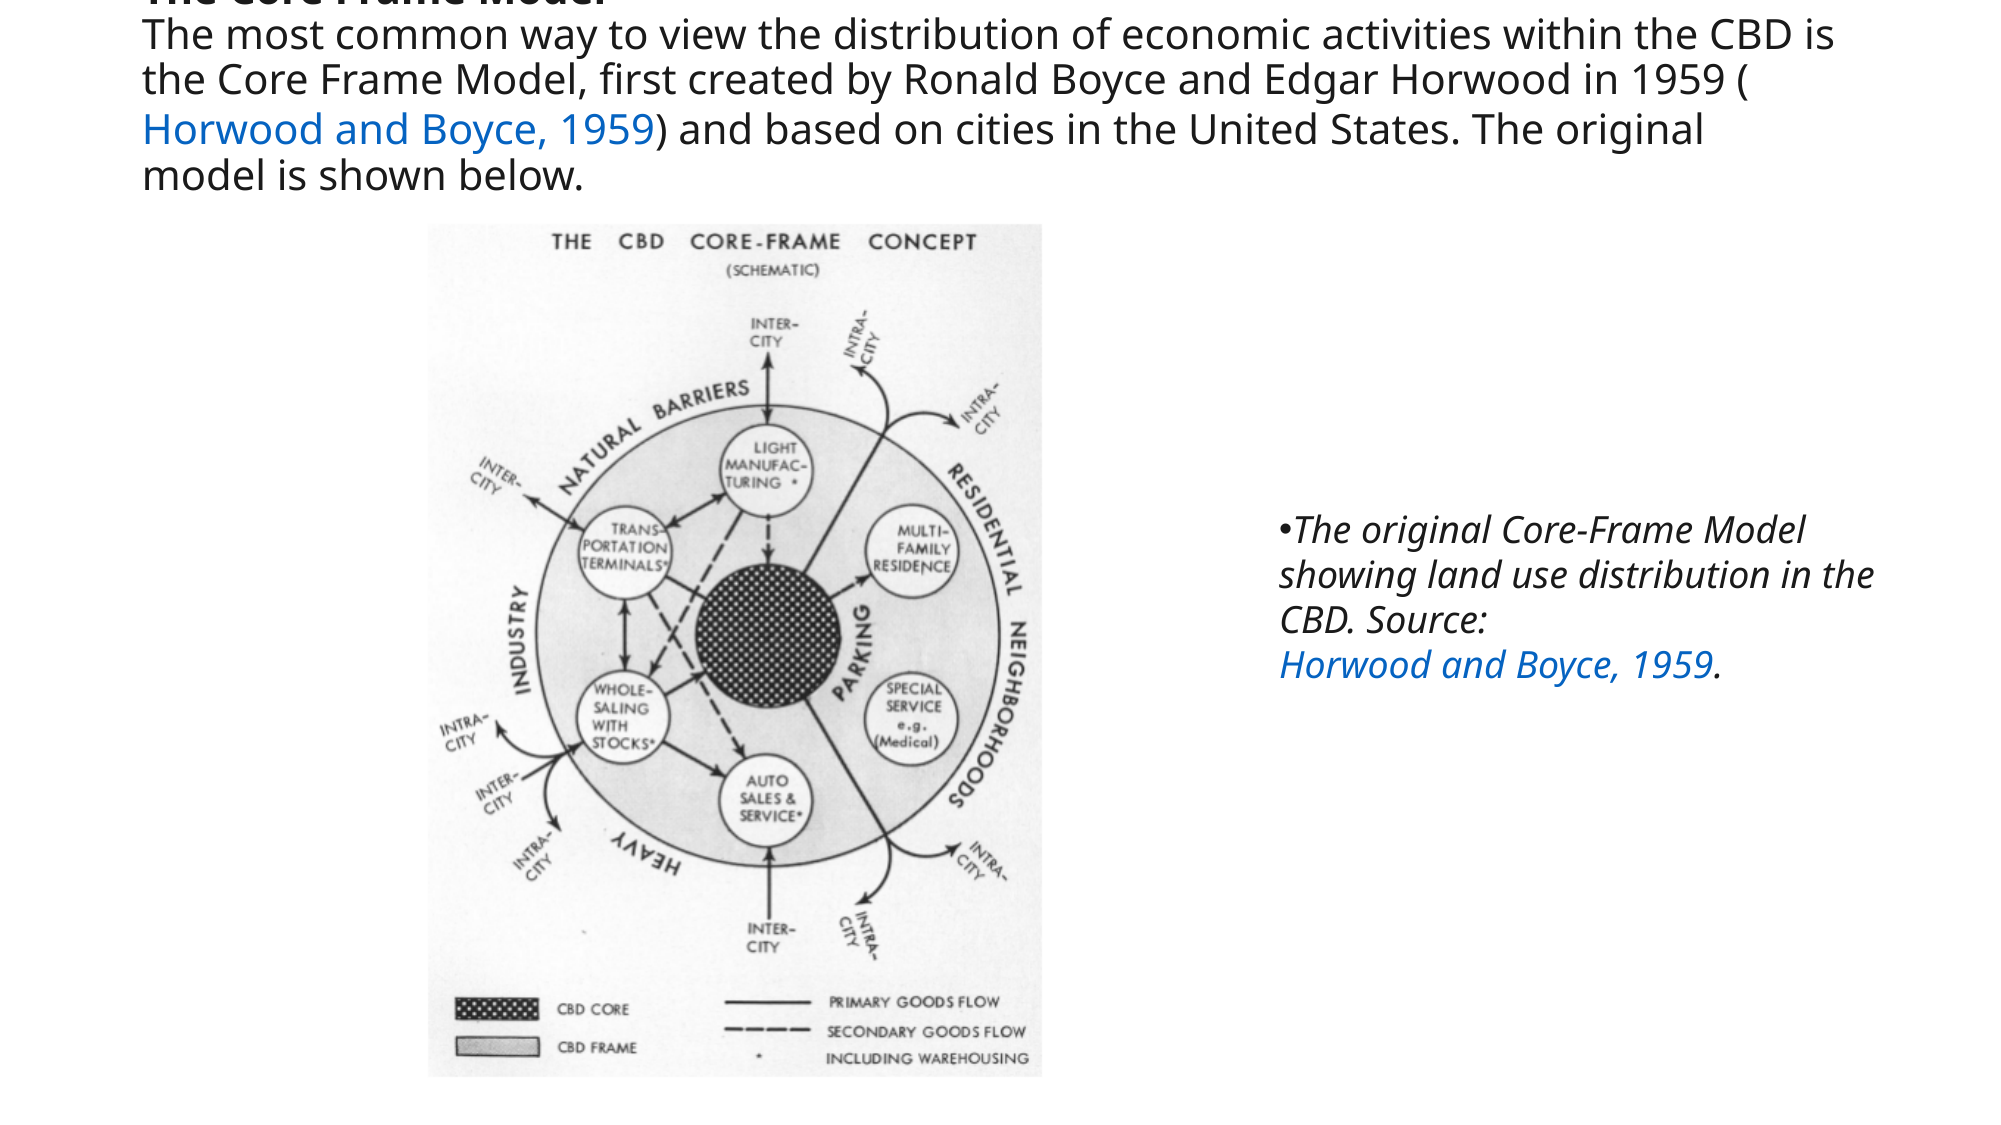

# The Core Frame Model The most common way to view the distribution of economic activities within the CBD is the Core Frame Model, first created by Ronald Boyce and Edgar Horwood in 1959 (Horwood and Boyce, 1959) and based on cities in the United States. The original model is shown below.
The original Core-Frame Model showing land use distribution in the CBD. Source: Horwood and Boyce, 1959.